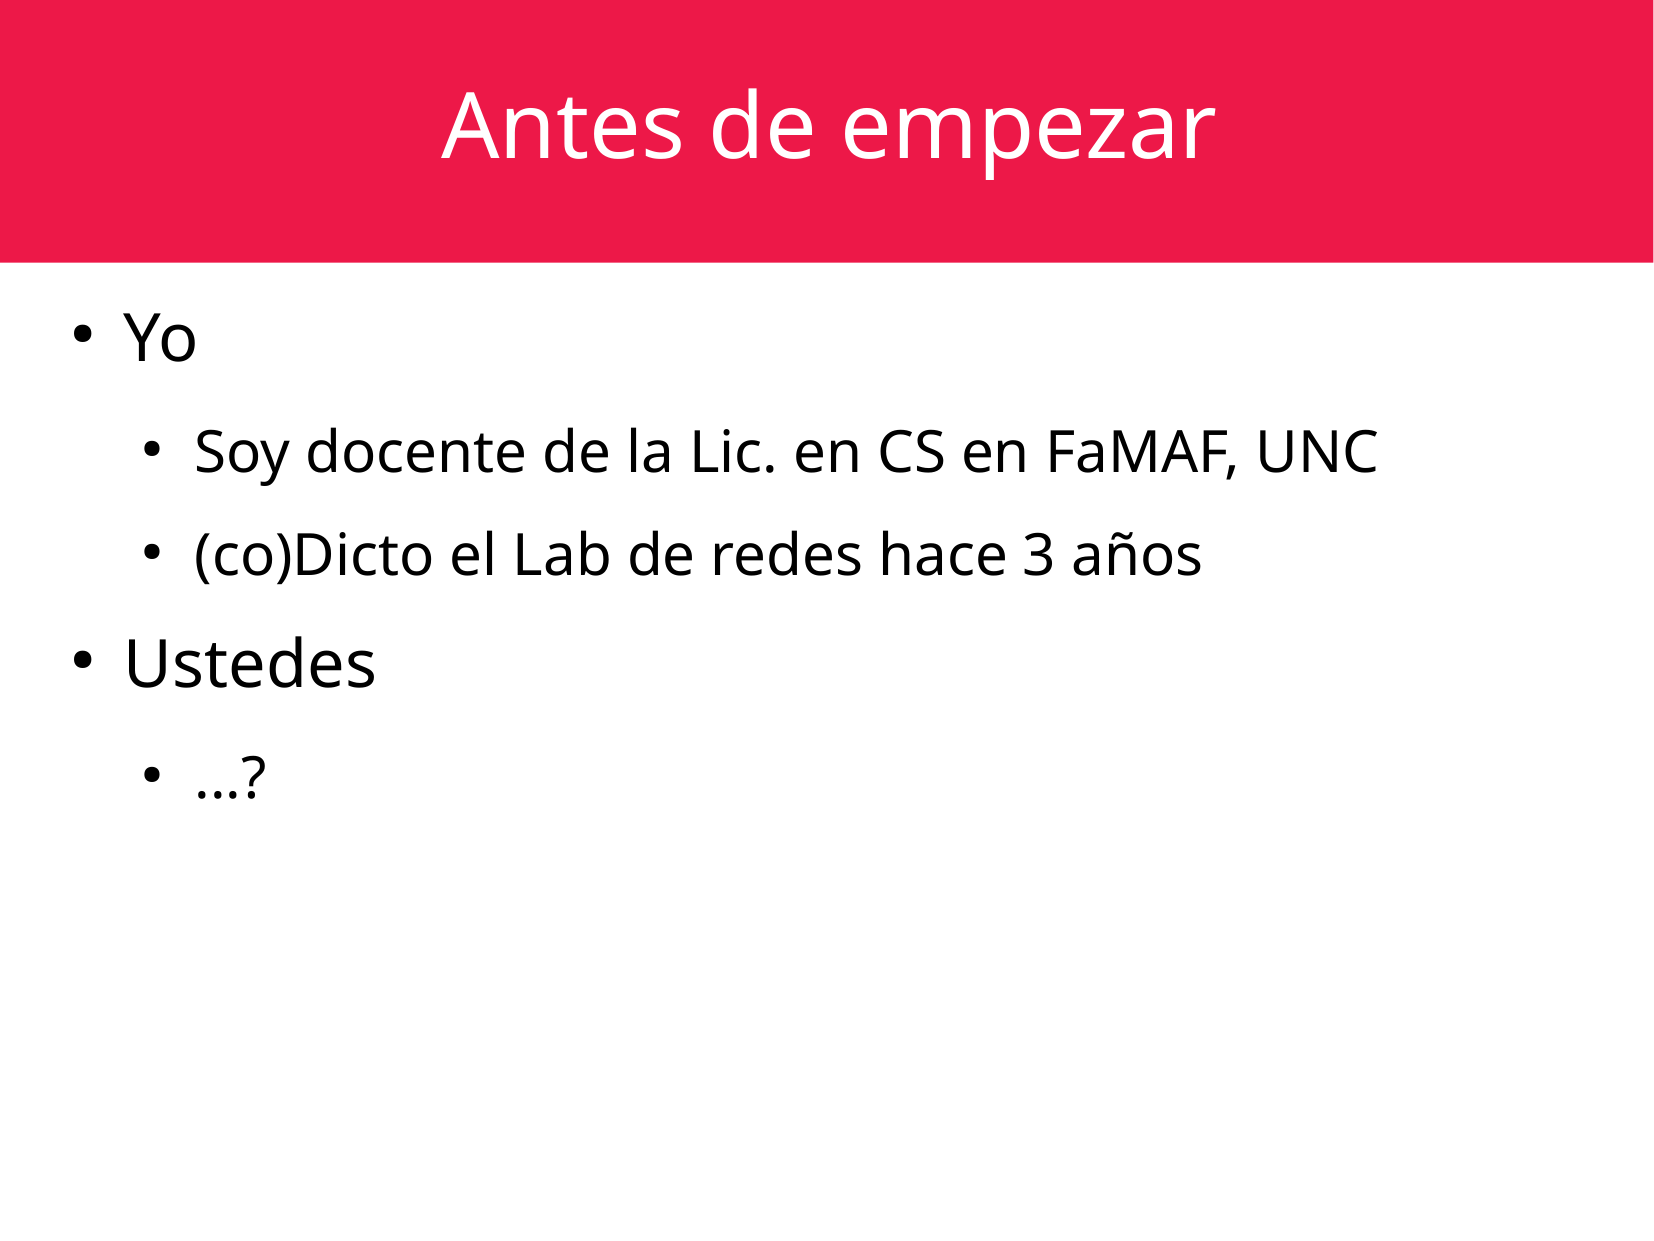

# Antes de empezar
Yo
Soy docente de la Lic. en CS en FaMAF, UNC
(co)Dicto el Lab de redes hace 3 años
Ustedes
...?